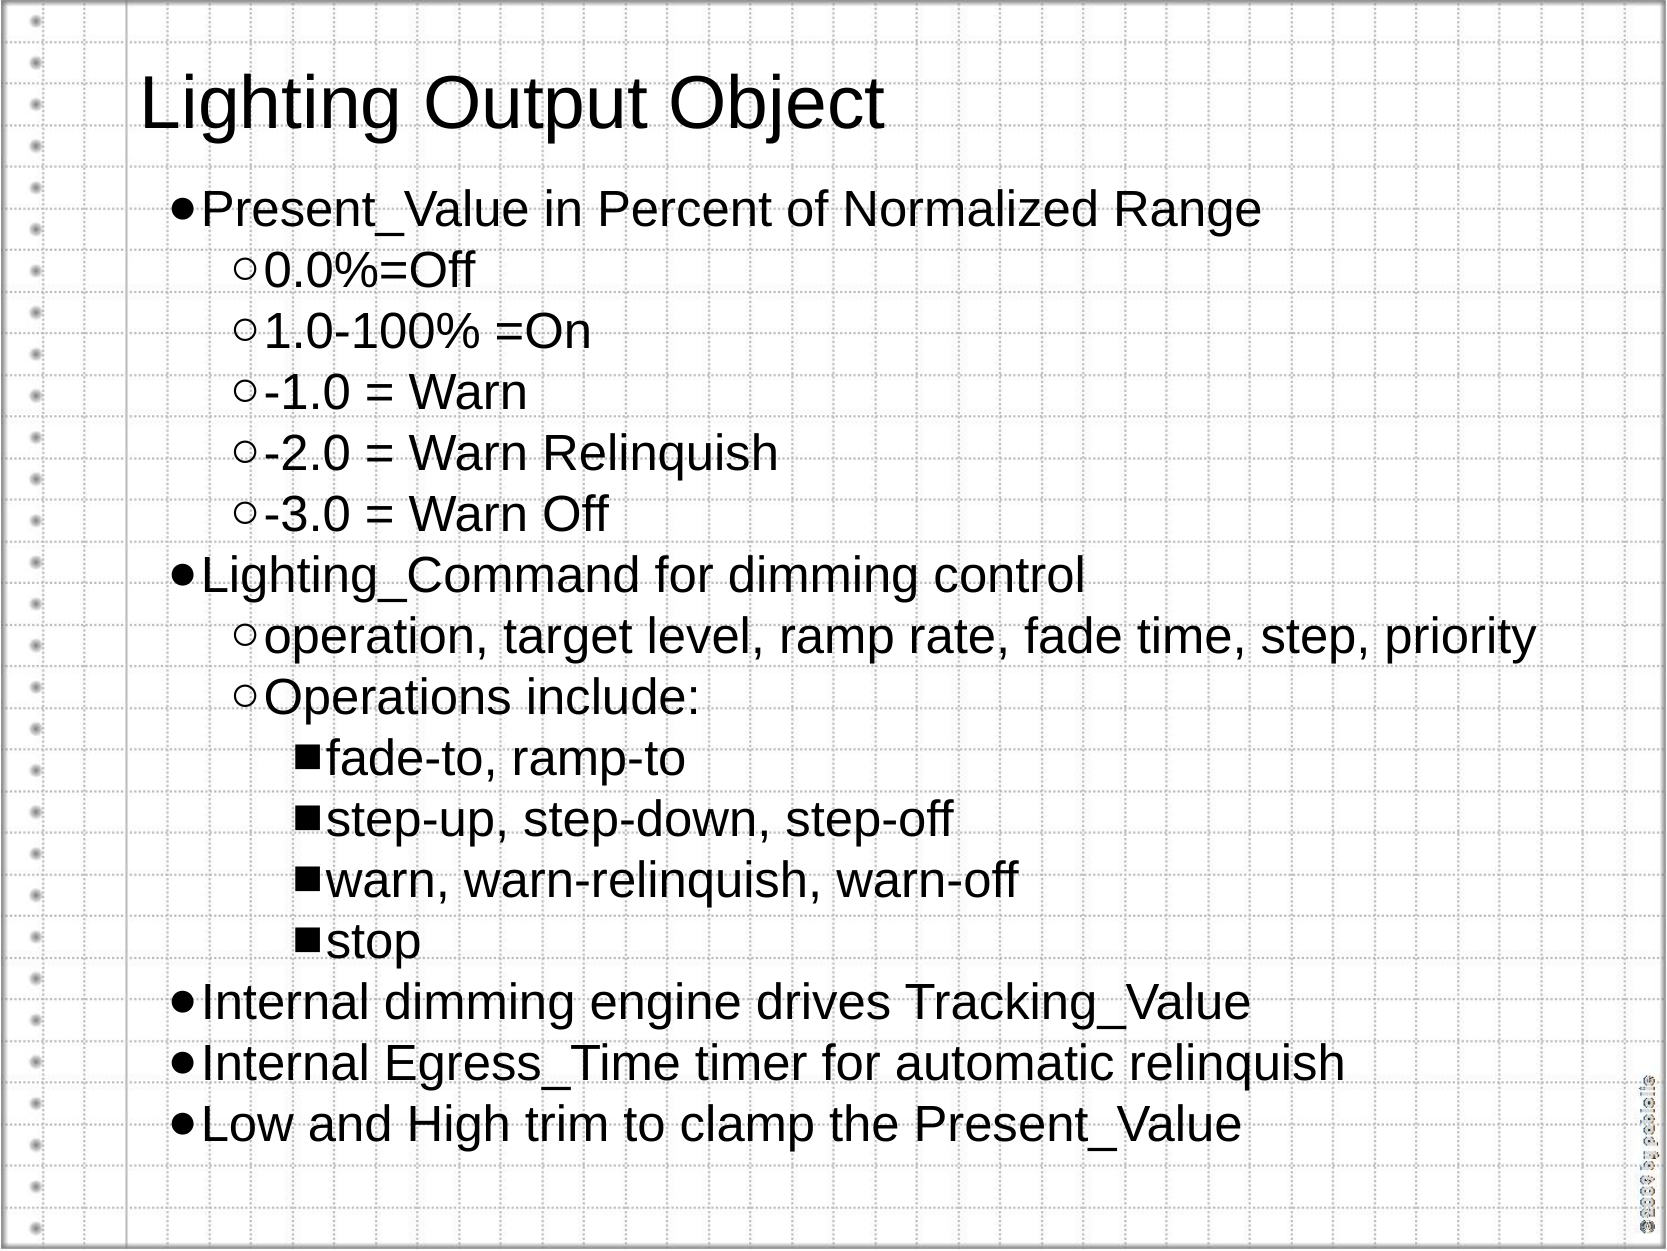

# Lighting Output Object
Present_Value in Percent of Normalized Range
0.0%=Off
1.0-100% =On
-1.0 = Warn
-2.0 = Warn Relinquish
-3.0 = Warn Off
Lighting_Command for dimming control
operation, target level, ramp rate, fade time, step, priority
Operations include:
fade-to, ramp-to
step-up, step-down, step-off
warn, warn-relinquish, warn-off
stop
Internal dimming engine drives Tracking_Value
Internal Egress_Time timer for automatic relinquish
Low and High trim to clamp the Present_Value